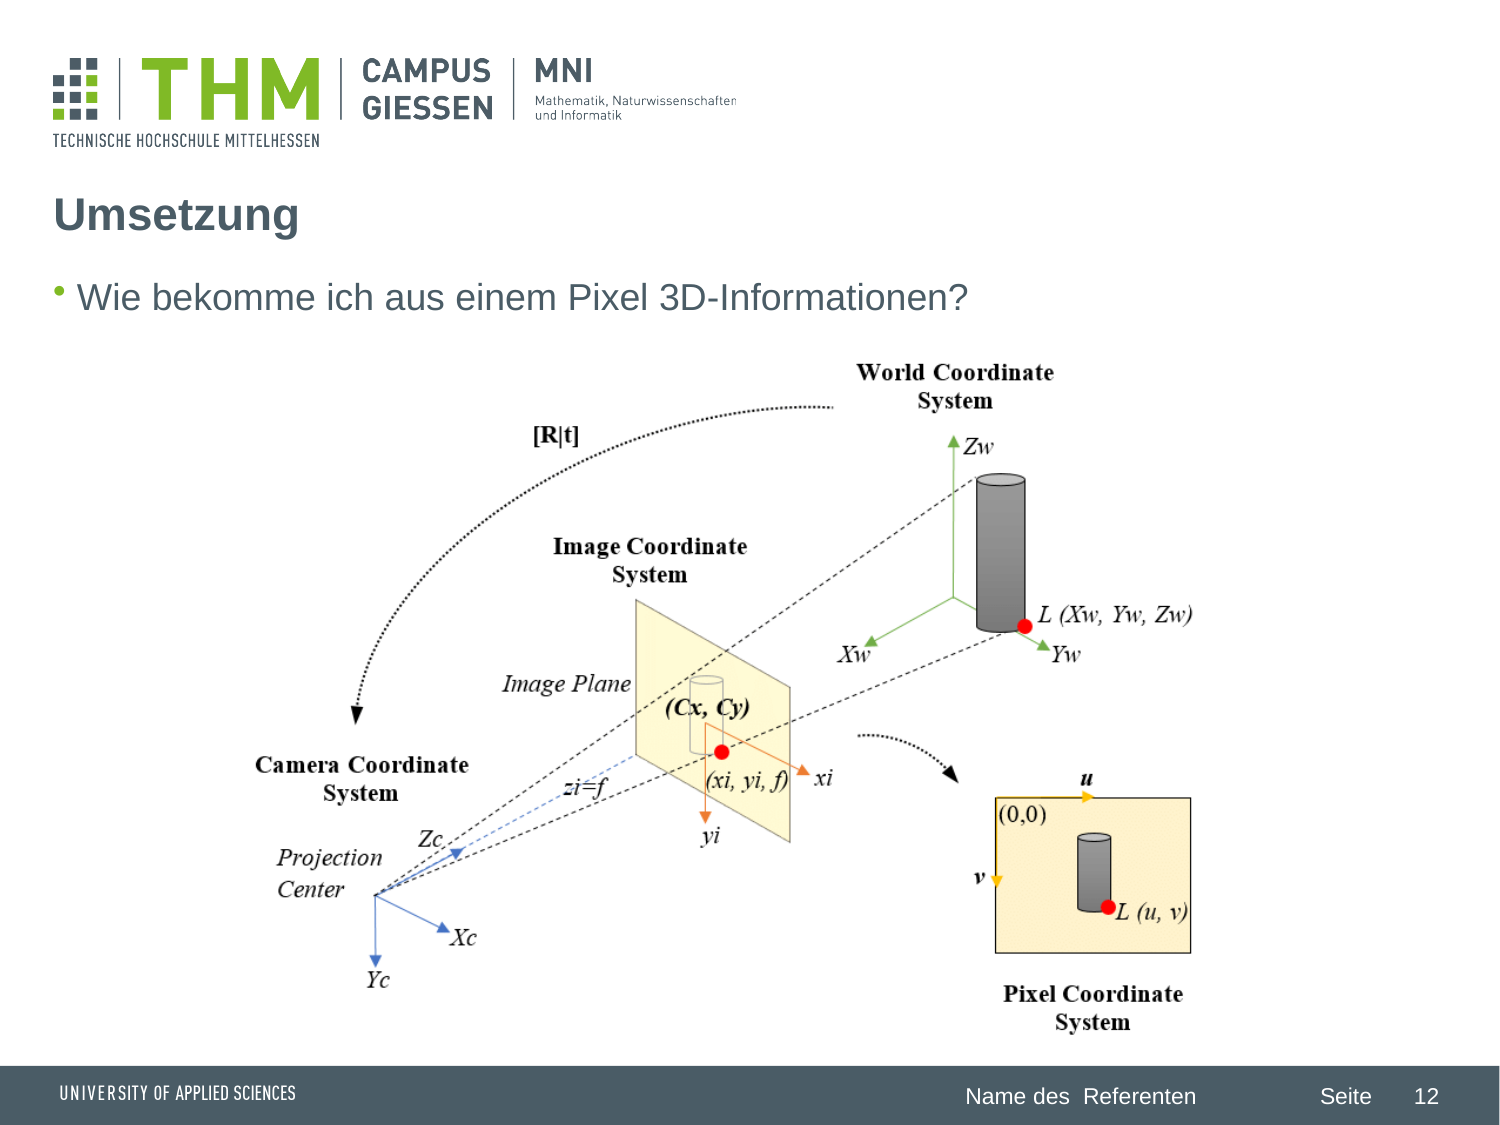

Umsetzung
# Wie bekomme ich aus einem Pixel 3D-Informationen?